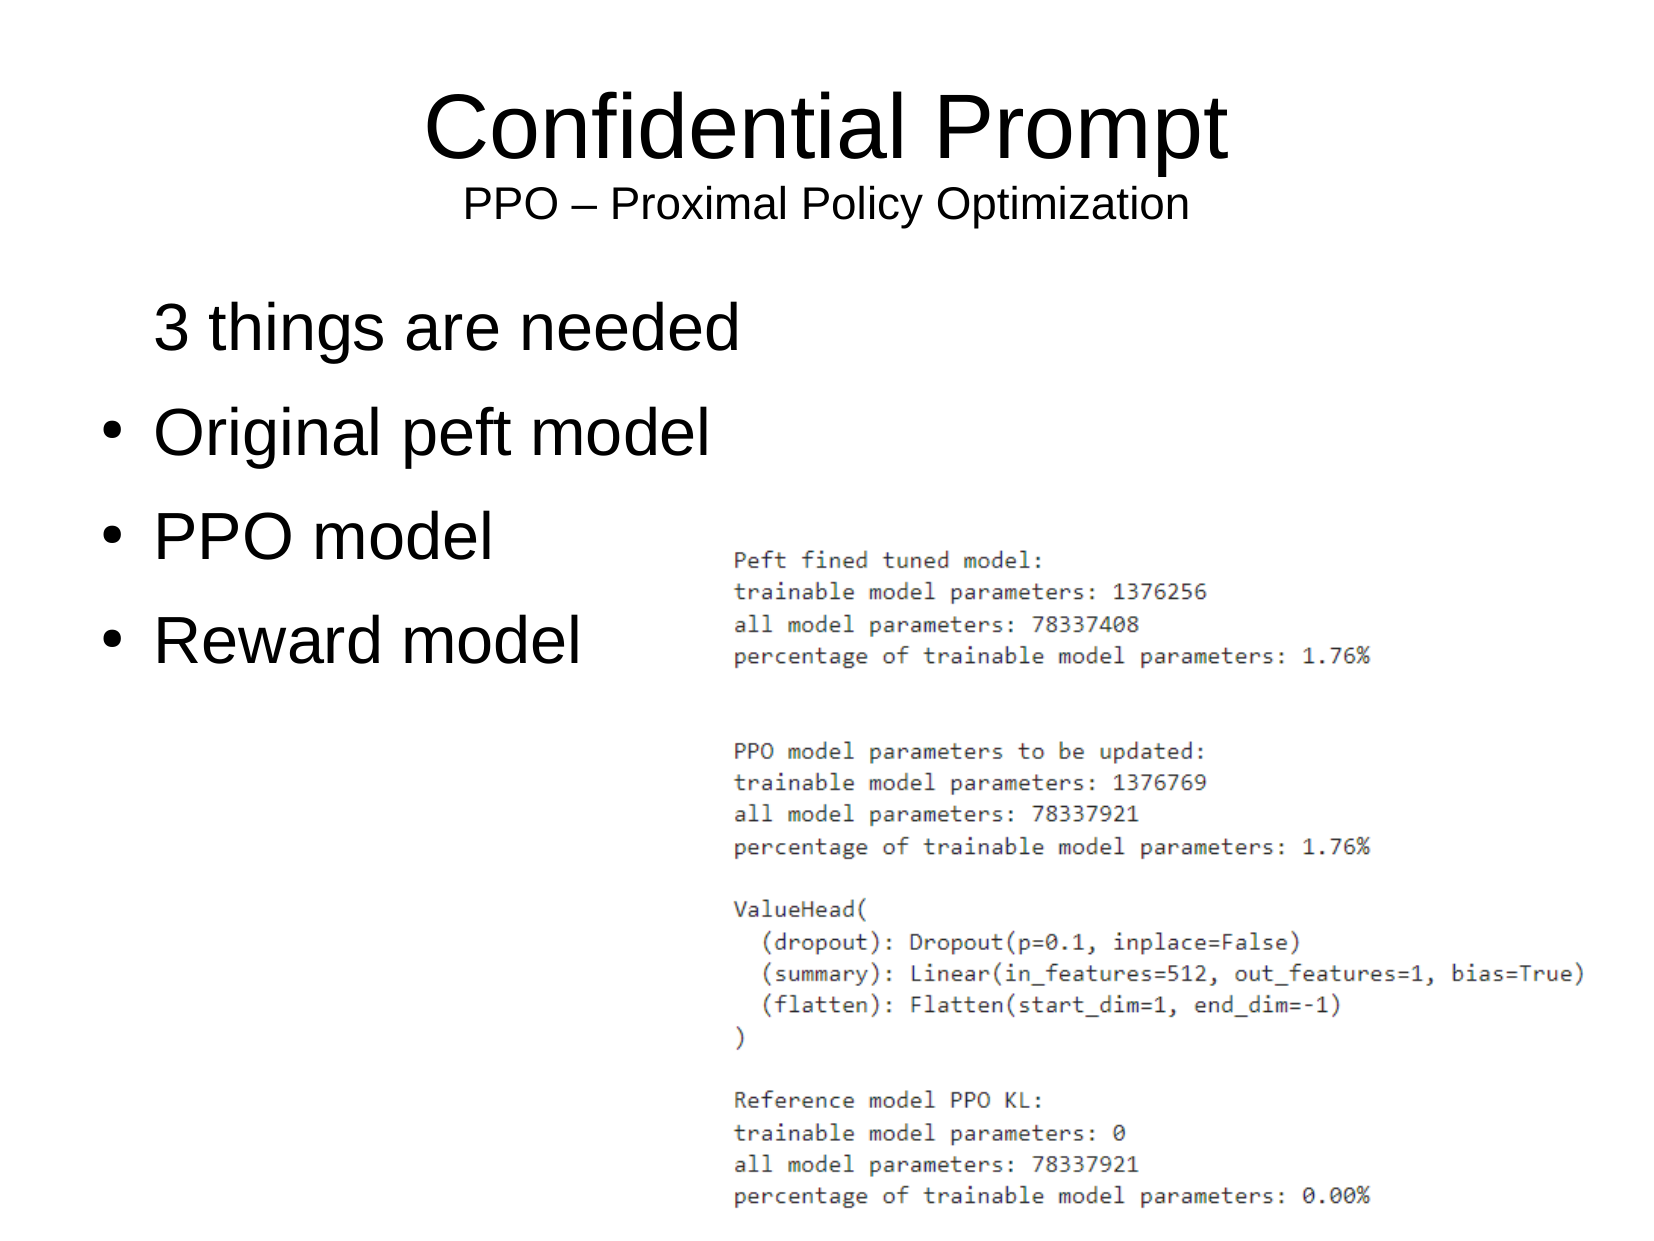

# Confidential Prompt PPO – Proximal Policy Optimization
3 things are needed
Original peft model
PPO model
Reward model